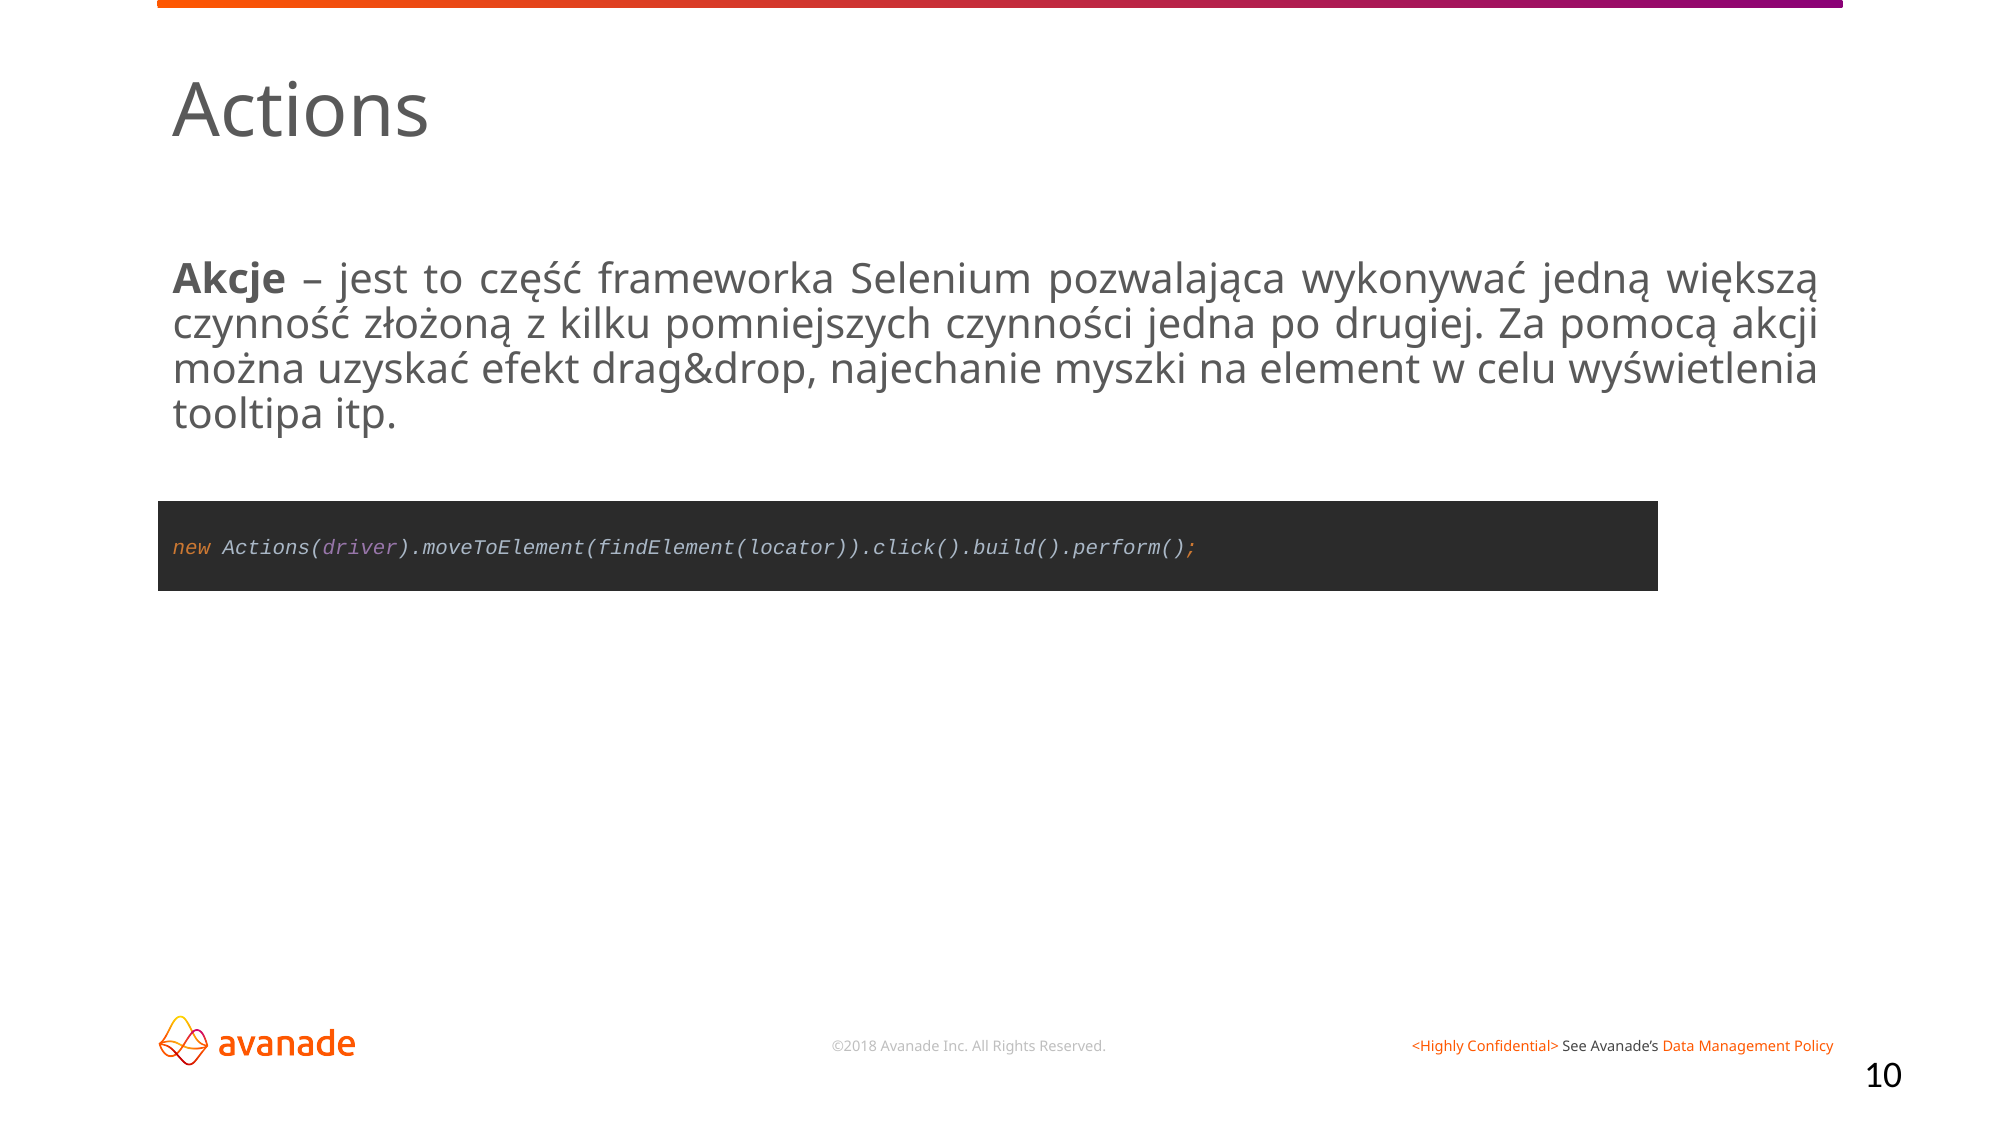

Actions
# Akcje – jest to część frameworka Selenium pozwalająca wykonywać jedną większą czynność złożoną z kilku pomniejszych czynności jedna po drugiej. Za pomocą akcji można uzyskać efekt drag&drop, najechanie myszki na element w celu wyświetlenia tooltipa itp.
new Actions(driver).moveToElement(findElement(locator)).click().build().perform();